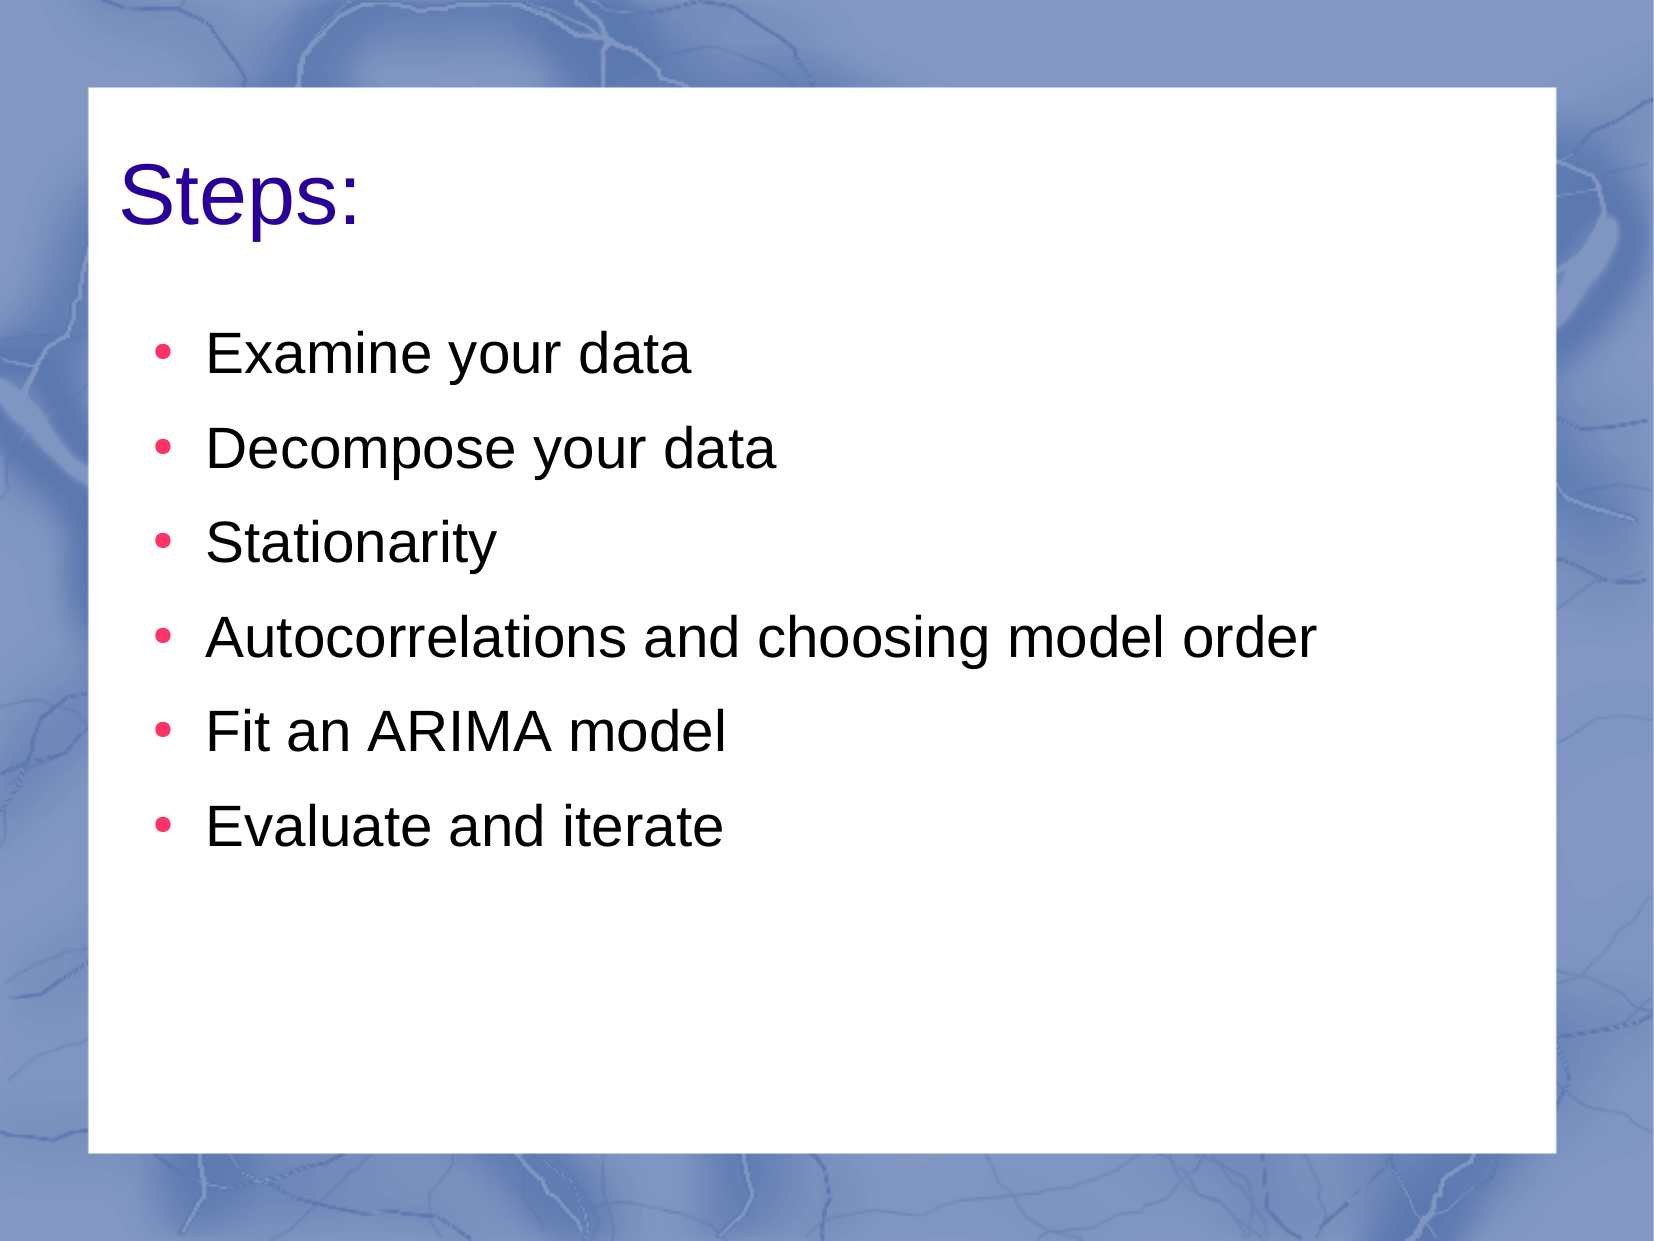

# Steps:
Examine your data
Decompose your data
Stationarity
Autocorrelations and choosing model order
Fit an ARIMA model
Evaluate and iterate